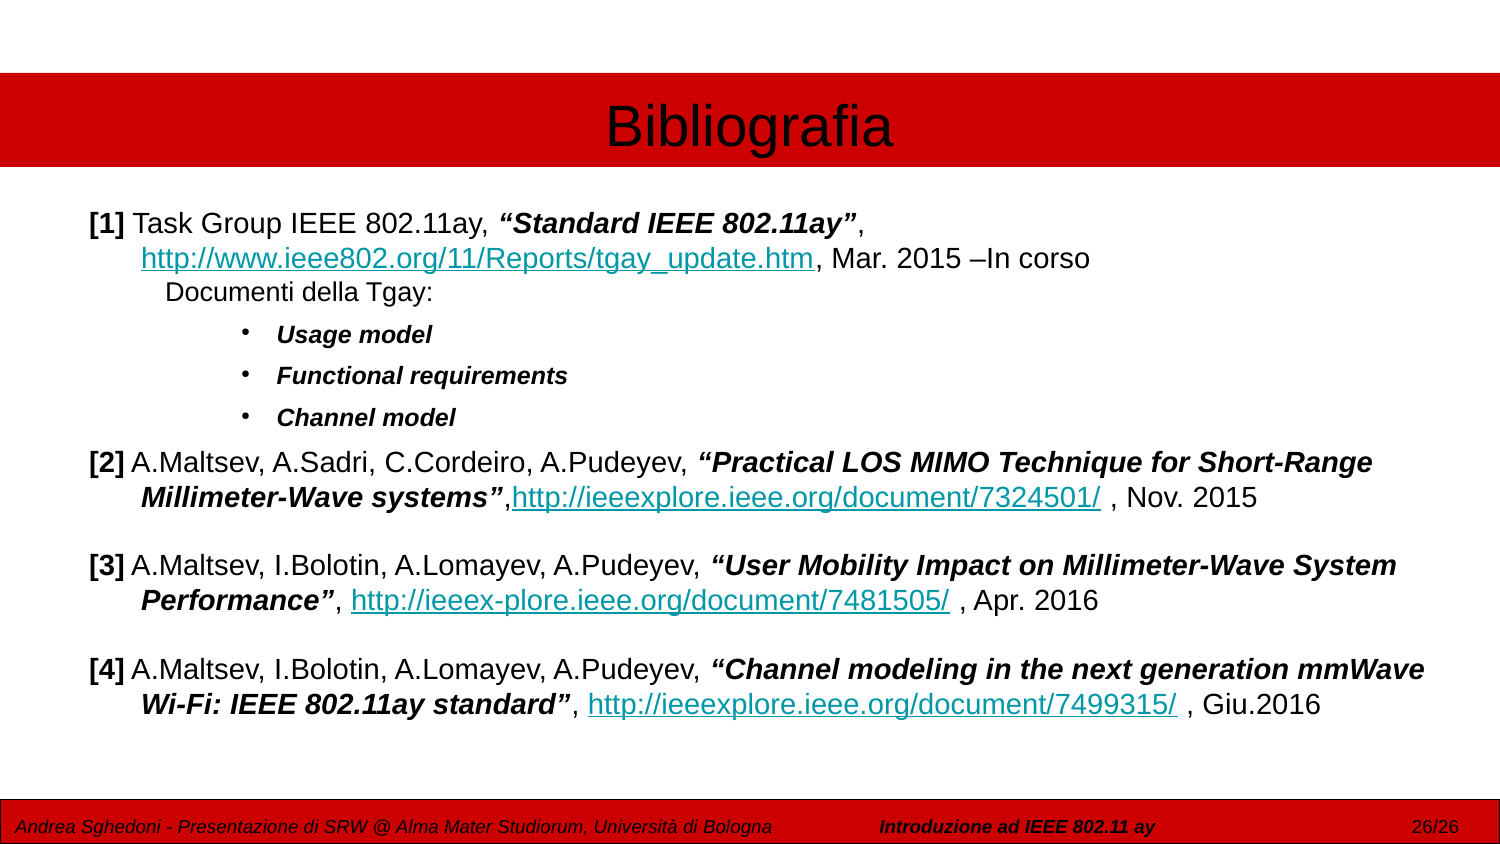

Bibliografia
# [1] Task Group IEEE 802.11ay, “Standard IEEE 802.11ay”, http://www.ieee802.org/11/Reports/tgay_update.htm, Mar. 2015 –In corso
Documenti della Tgay:
Usage model
Functional requirements
Channel model
[2] A.Maltsev, A.Sadri, C.Cordeiro, A.Pudeyev, “Practical LOS MIMO Technique for Short-Range Millimeter-Wave systems”,http://ieeexplore.ieee.org/document/7324501/ , Nov. 2015
[3] A.Maltsev, I.Bolotin, A.Lomayev, A.Pudeyev, “User Mobility Impact on Millimeter-Wave System Performance”, http://ieeex-plore.ieee.org/document/7481505/ , Apr. 2016
[4] A.Maltsev, I.Bolotin, A.Lomayev, A.Pudeyev, “Channel modeling in the next generation mmWave Wi-Fi: IEEE 802.11ay standard”, http://ieeexplore.ieee.org/document/7499315/ , Giu.2016
Andrea Sghedoni - Presentazione di SRW @ Alma Mater Studiorum, Università di Bologna 	 Introduzione ad IEEE 802.11 ay 		 26/26